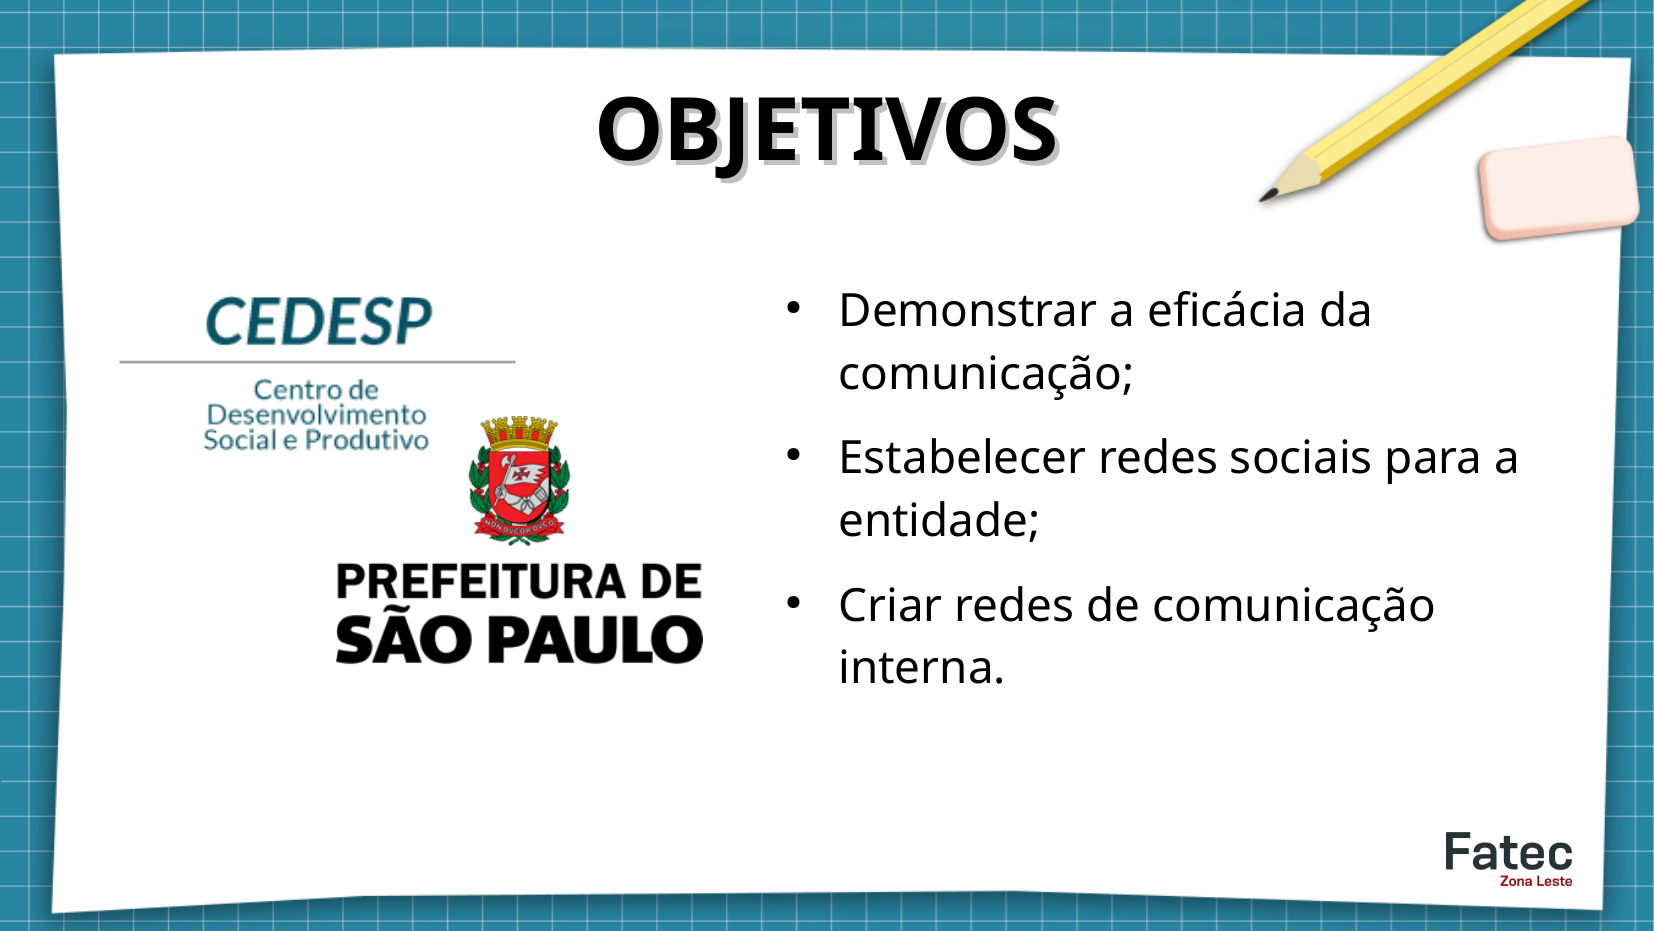

# OBJETIVOS
Demonstrar a eficácia da comunicação;
Estabelecer redes sociais para a entidade;
Criar redes de comunicação interna.